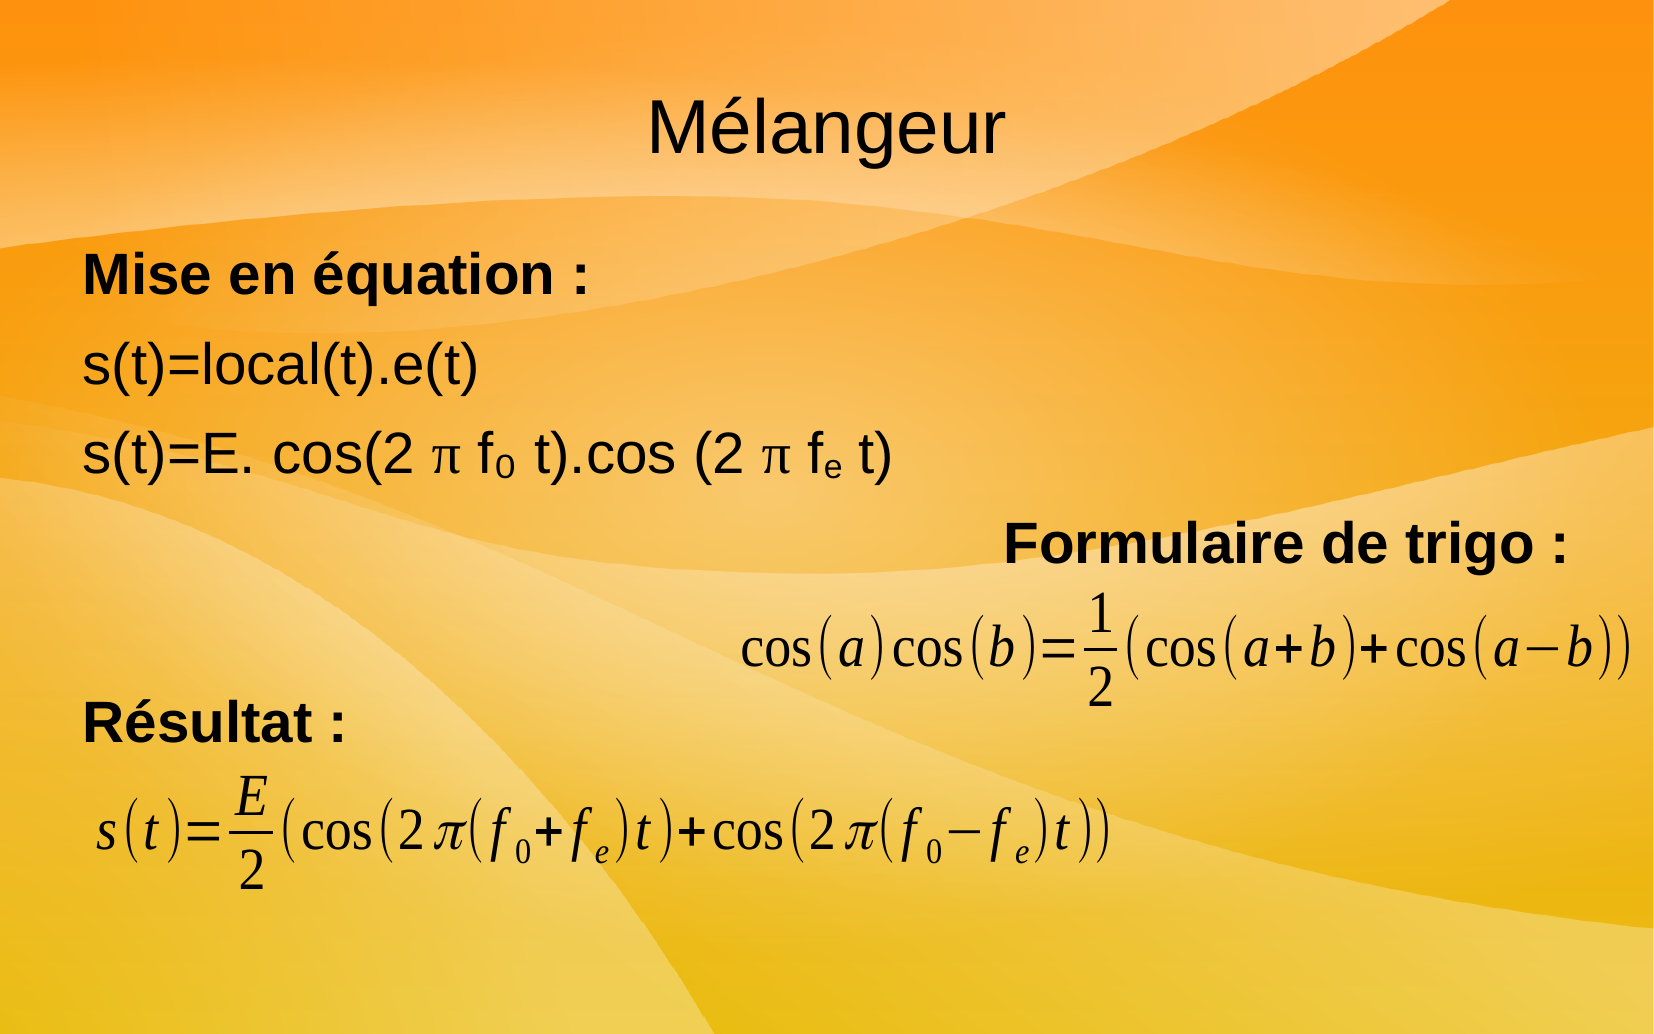

# Mélangeur
Mise en équation :
s(t)=local(t).e(t)
s(t)=E. cos(2 π f₀ t).cos (2 π fe t)
Formulaire de trigo :
Résultat :